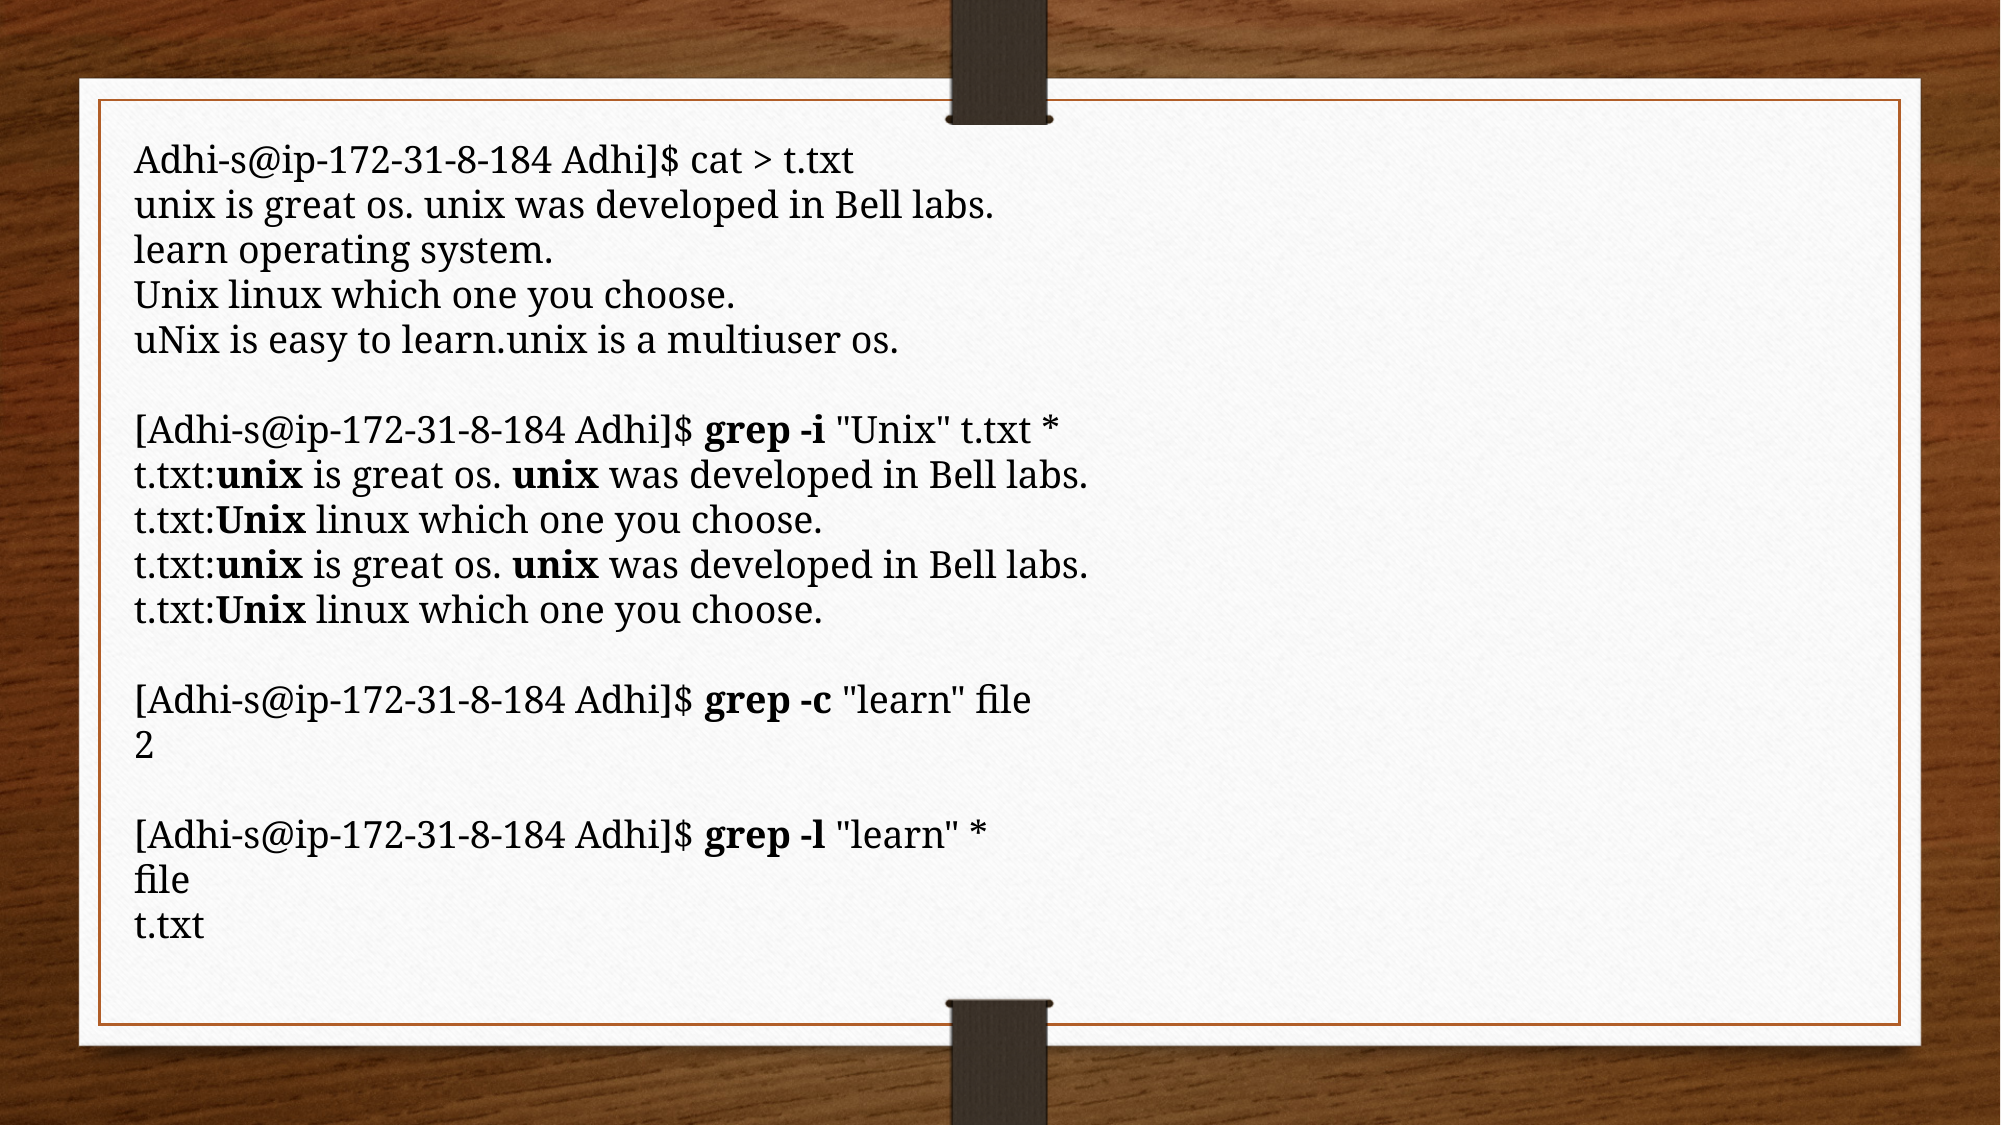

Adhi-s@ip-172-31-8-184 Adhi]$ cat > t.txt
unix is great os. unix was developed in Bell labs.
learn operating system.
Unix linux which one you choose.
uNix is easy to learn.unix is a multiuser os.
[Adhi-s@ip-172-31-8-184 Adhi]$ grep -i "Unix" t.txt *
t.txt:unix is great os. unix was developed in Bell labs.
t.txt:Unix linux which one you choose.
t.txt:unix is great os. unix was developed in Bell labs.
t.txt:Unix linux which one you choose.
[Adhi-s@ip-172-31-8-184 Adhi]$ grep -c "learn" file
2
[Adhi-s@ip-172-31-8-184 Adhi]$ grep -l "learn" *
file
t.txt